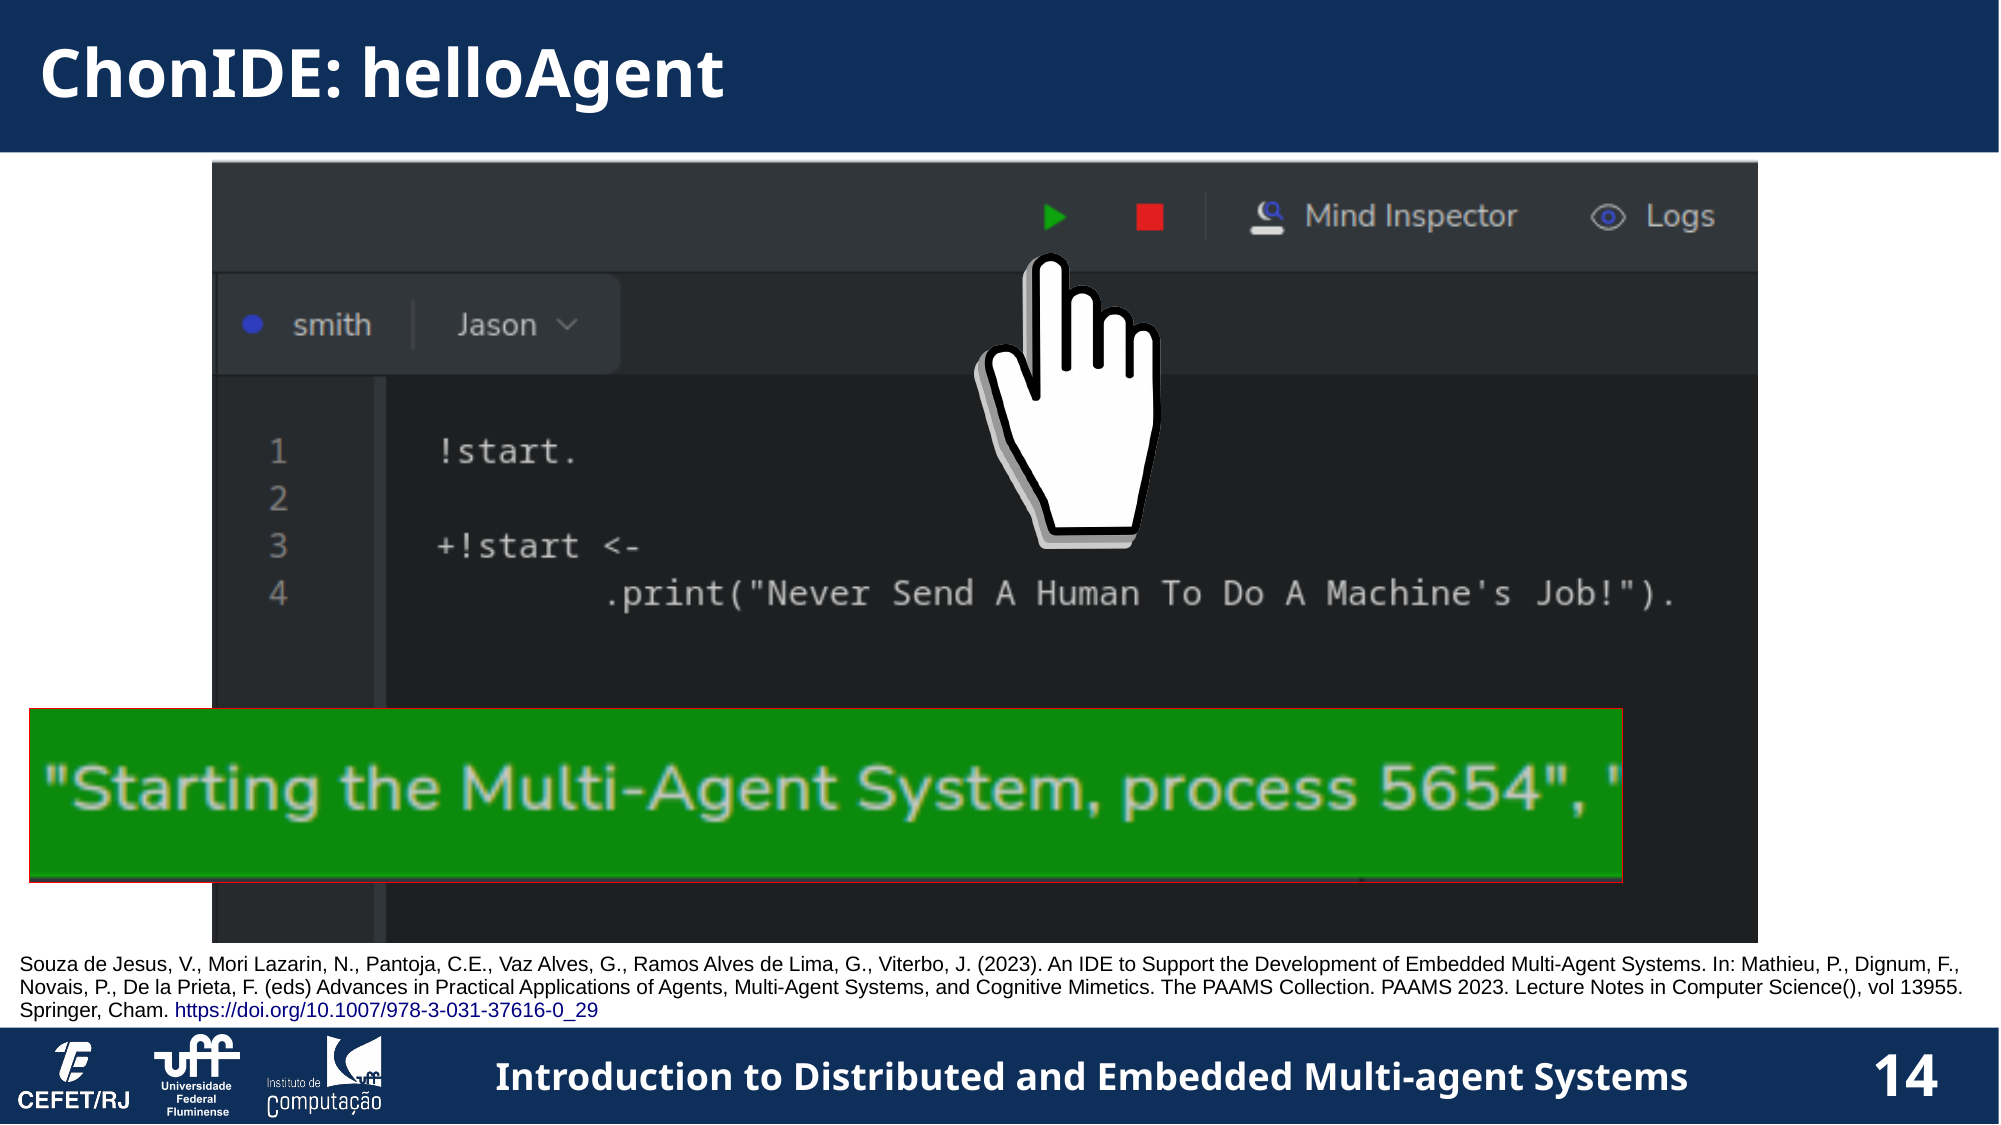

ChonIDE: helloAgent
Souza de Jesus, V., Mori Lazarin, N., Pantoja, C.E., Vaz Alves, G., Ramos Alves de Lima, G., Viterbo, J. (2023). An IDE to Support the Development of Embedded Multi-Agent Systems. In: Mathieu, P., Dignum, F., Novais, P., De la Prieta, F. (eds) Advances in Practical Applications of Agents, Multi-Agent Systems, and Cognitive Mimetics. The PAAMS Collection. PAAMS 2023. Lecture Notes in Computer Science(), vol 13955. Springer, Cham. https://doi.org/10.1007/978-3-031-37616-0_29